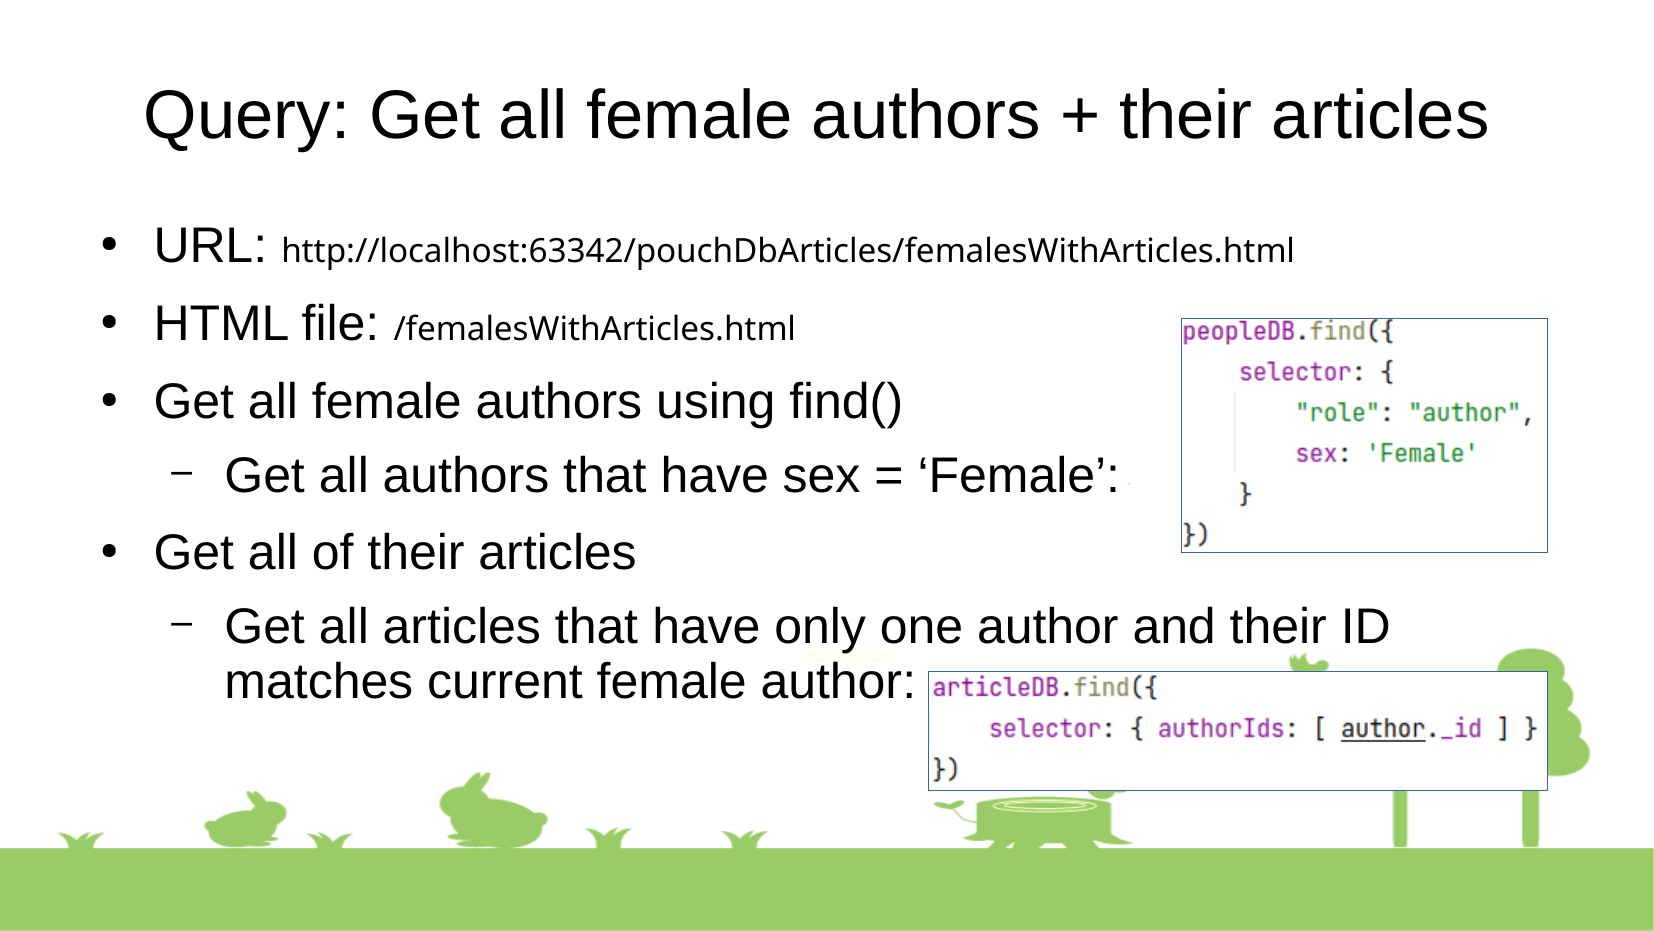

# Query: Get all female authors + their articles
URL: http://localhost:63342/pouchDbArticles/femalesWithArticles.html
HTML file: /femalesWithArticles.html
Get all female authors using find()
Get all authors that have sex = ‘Female’:
Get all of their articles
Get all articles that have only one author and their ID matches current female author: